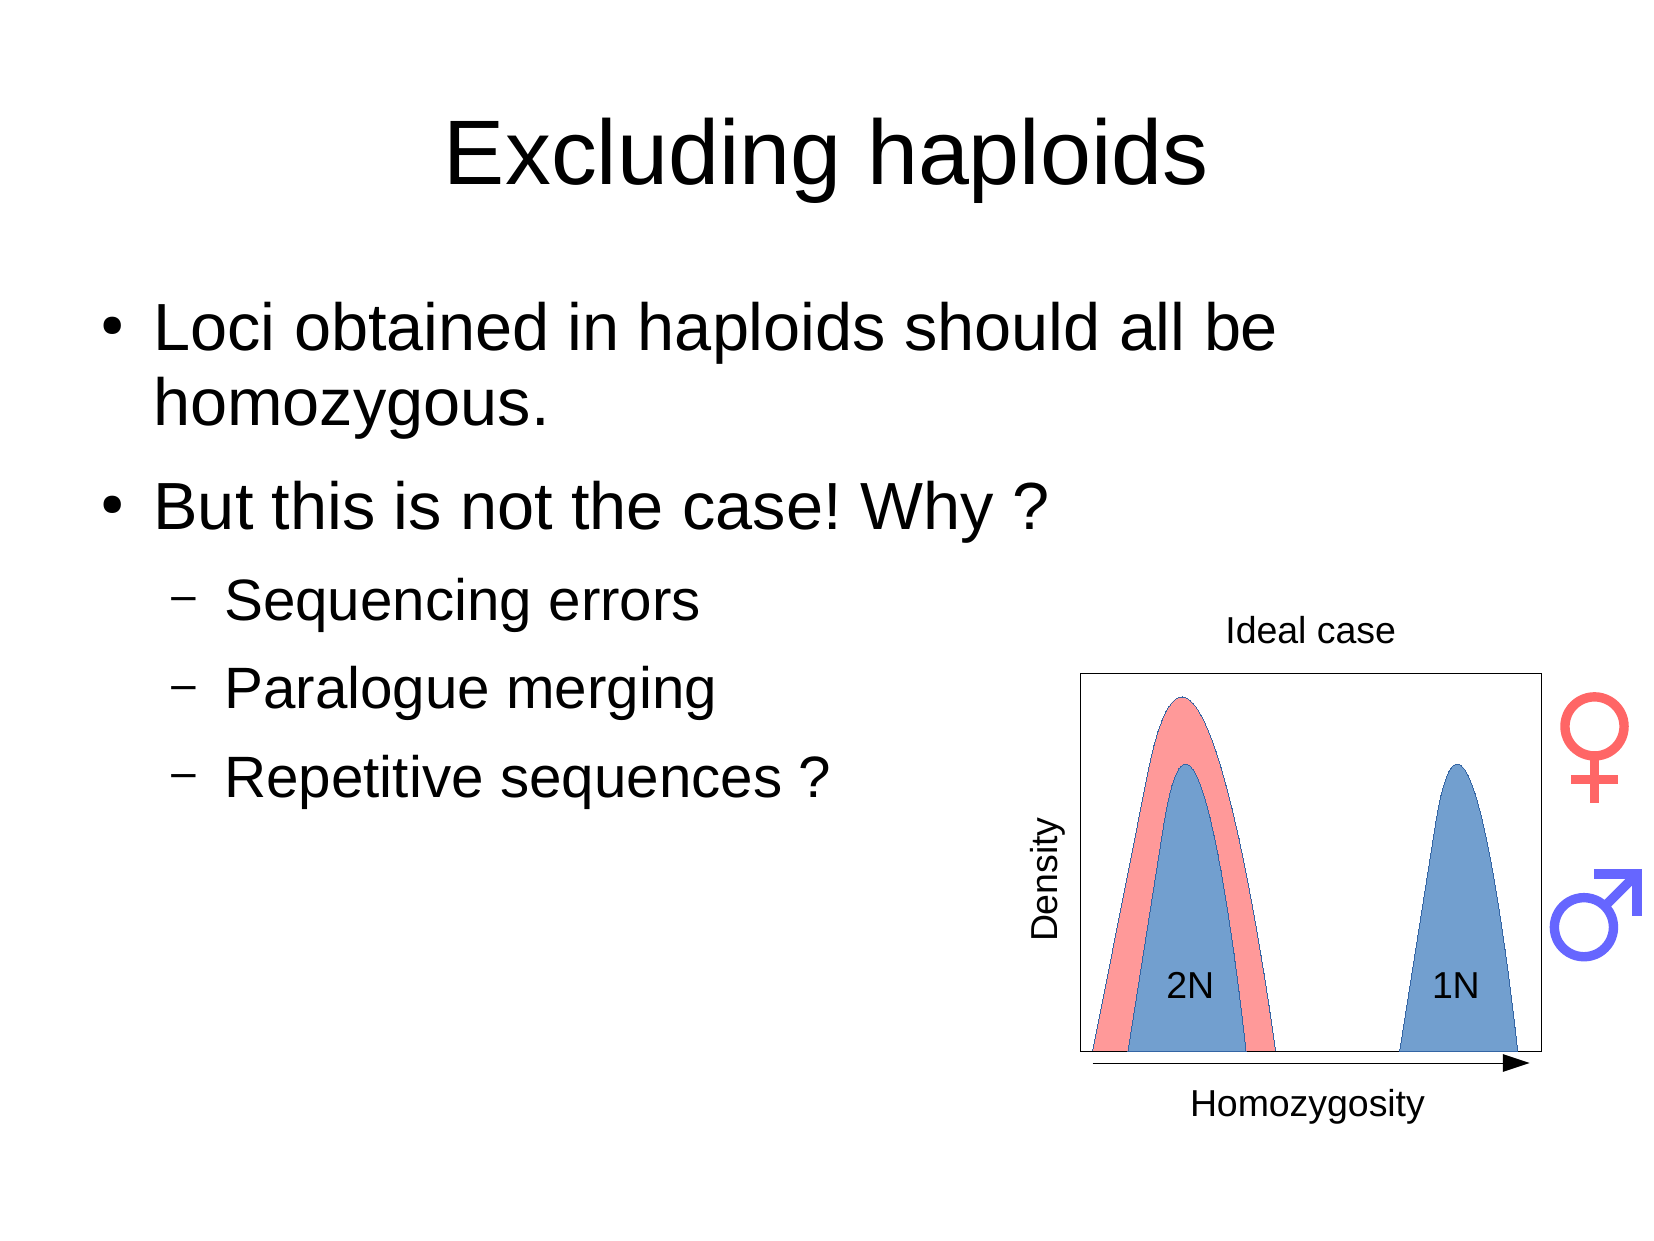

# Excluding haploids
Loci obtained in haploids should all be homozygous.
But this is not the case! Why ?
Sequencing errors
Paralogue merging
Repetitive sequences ?
Ideal case
Density
2N
1N
Homozygosity